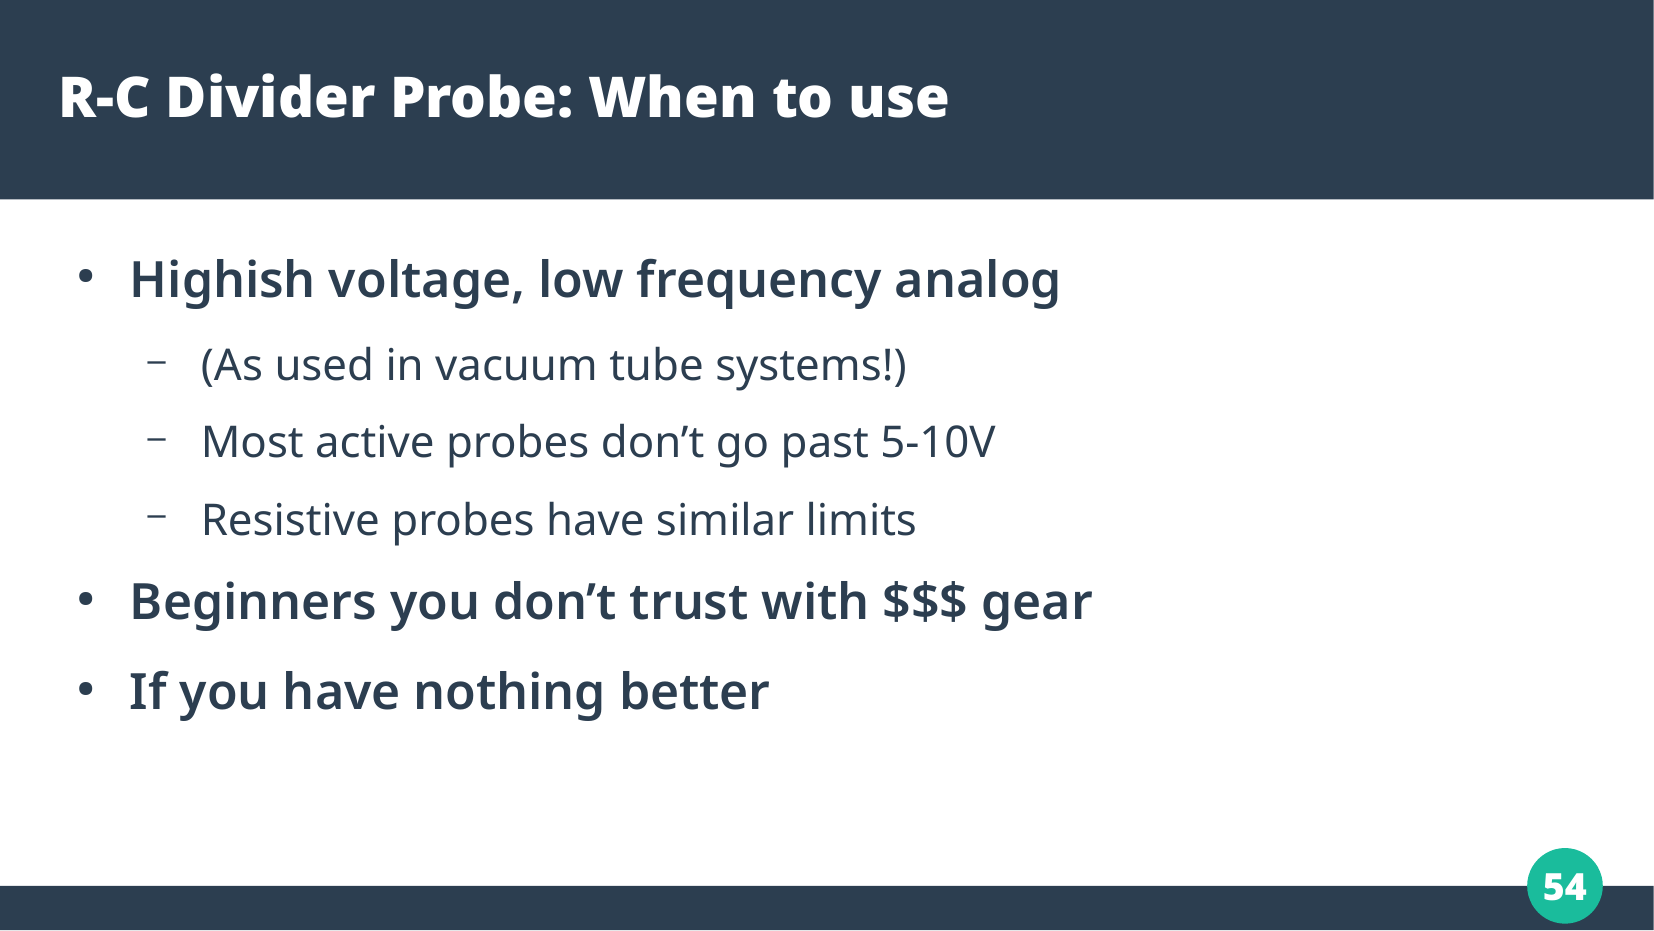

# R-C Divider Probe: When to use
Highish voltage, low frequency analog
(As used in vacuum tube systems!)
Most active probes don’t go past 5-10V
Resistive probes have similar limits
Beginners you don’t trust with $$$ gear
If you have nothing better